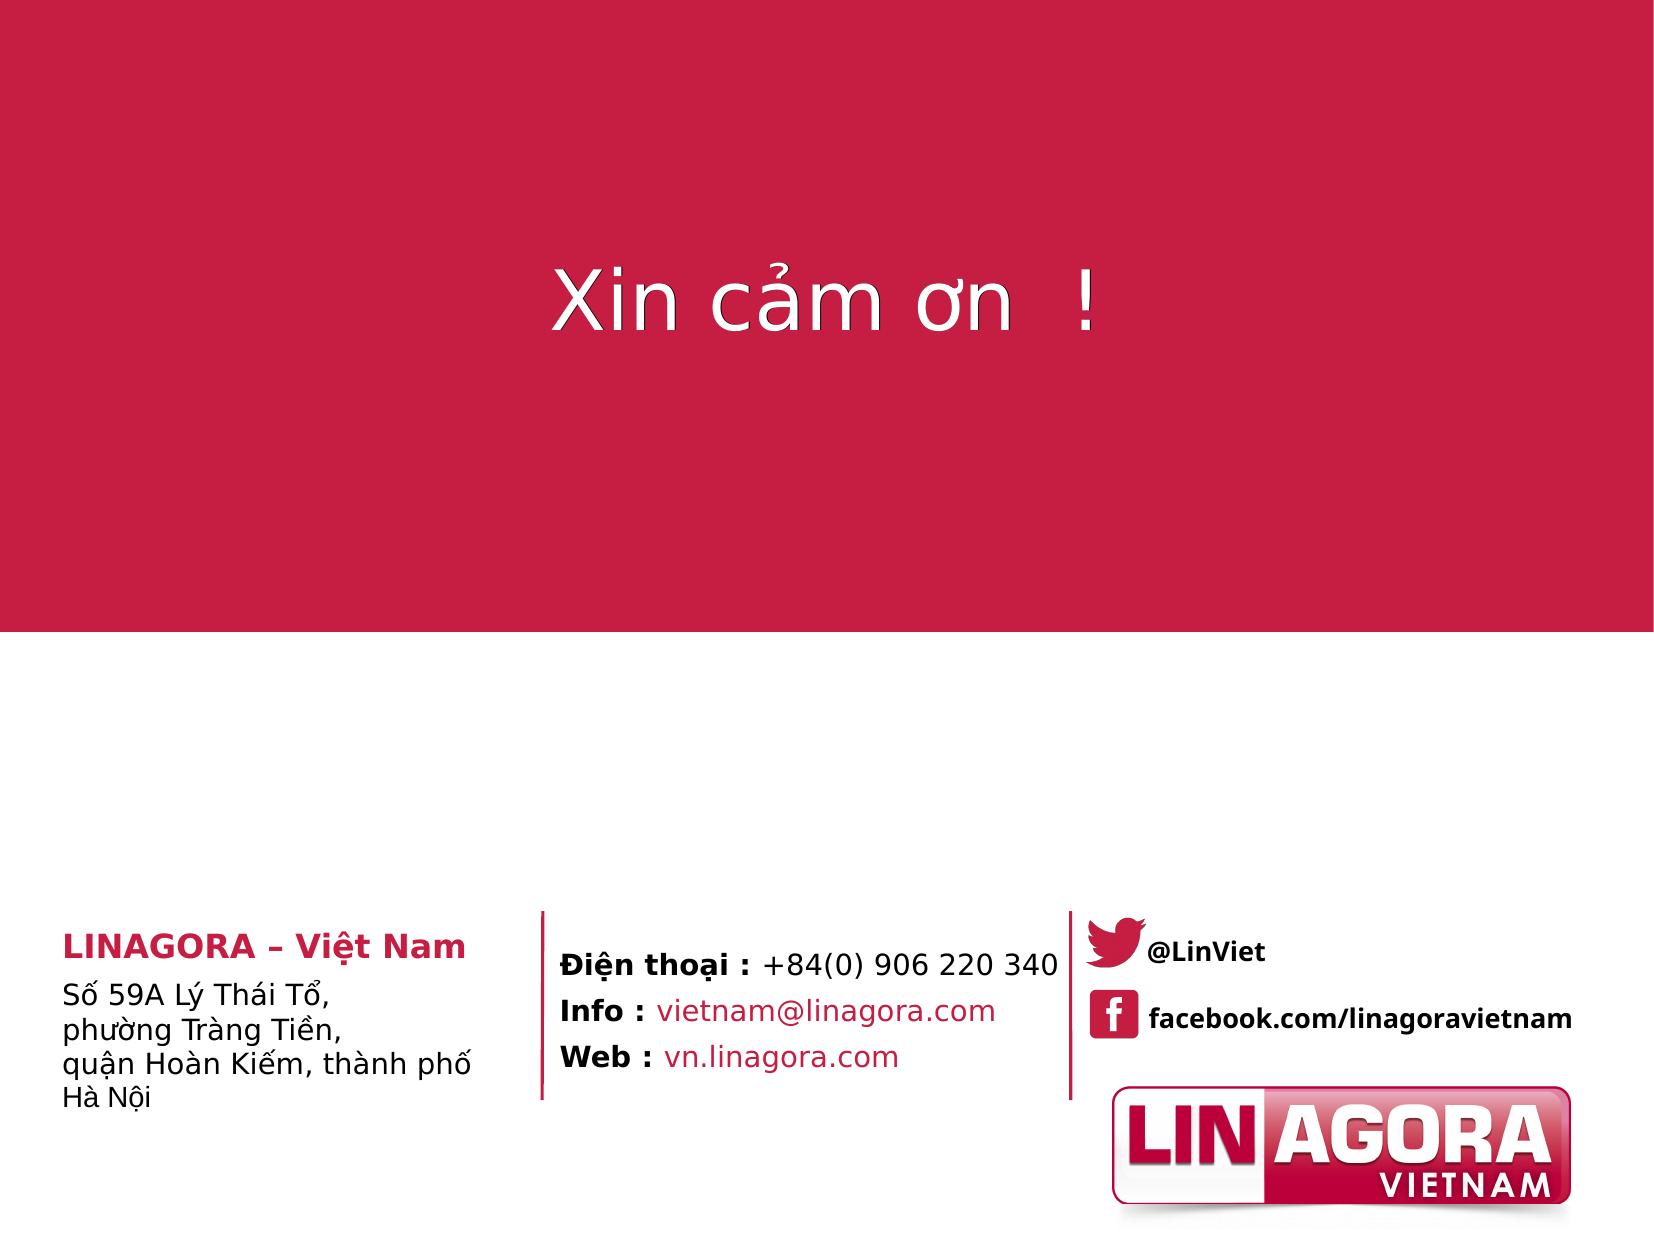

# Xin cảm ơn  !
LINAGORA – Việt Nam
Số 59A Lý Thái Tổ,
phường Tràng Tiền,
quận Hoàn Kiếm, thành phố
Hà Nội
@LinViet
Điện thoại : +84(0) 906 220 340
Info : vietnam@linagora.com
Web : vn.linagora.com
facebook.com/linagoravietnam